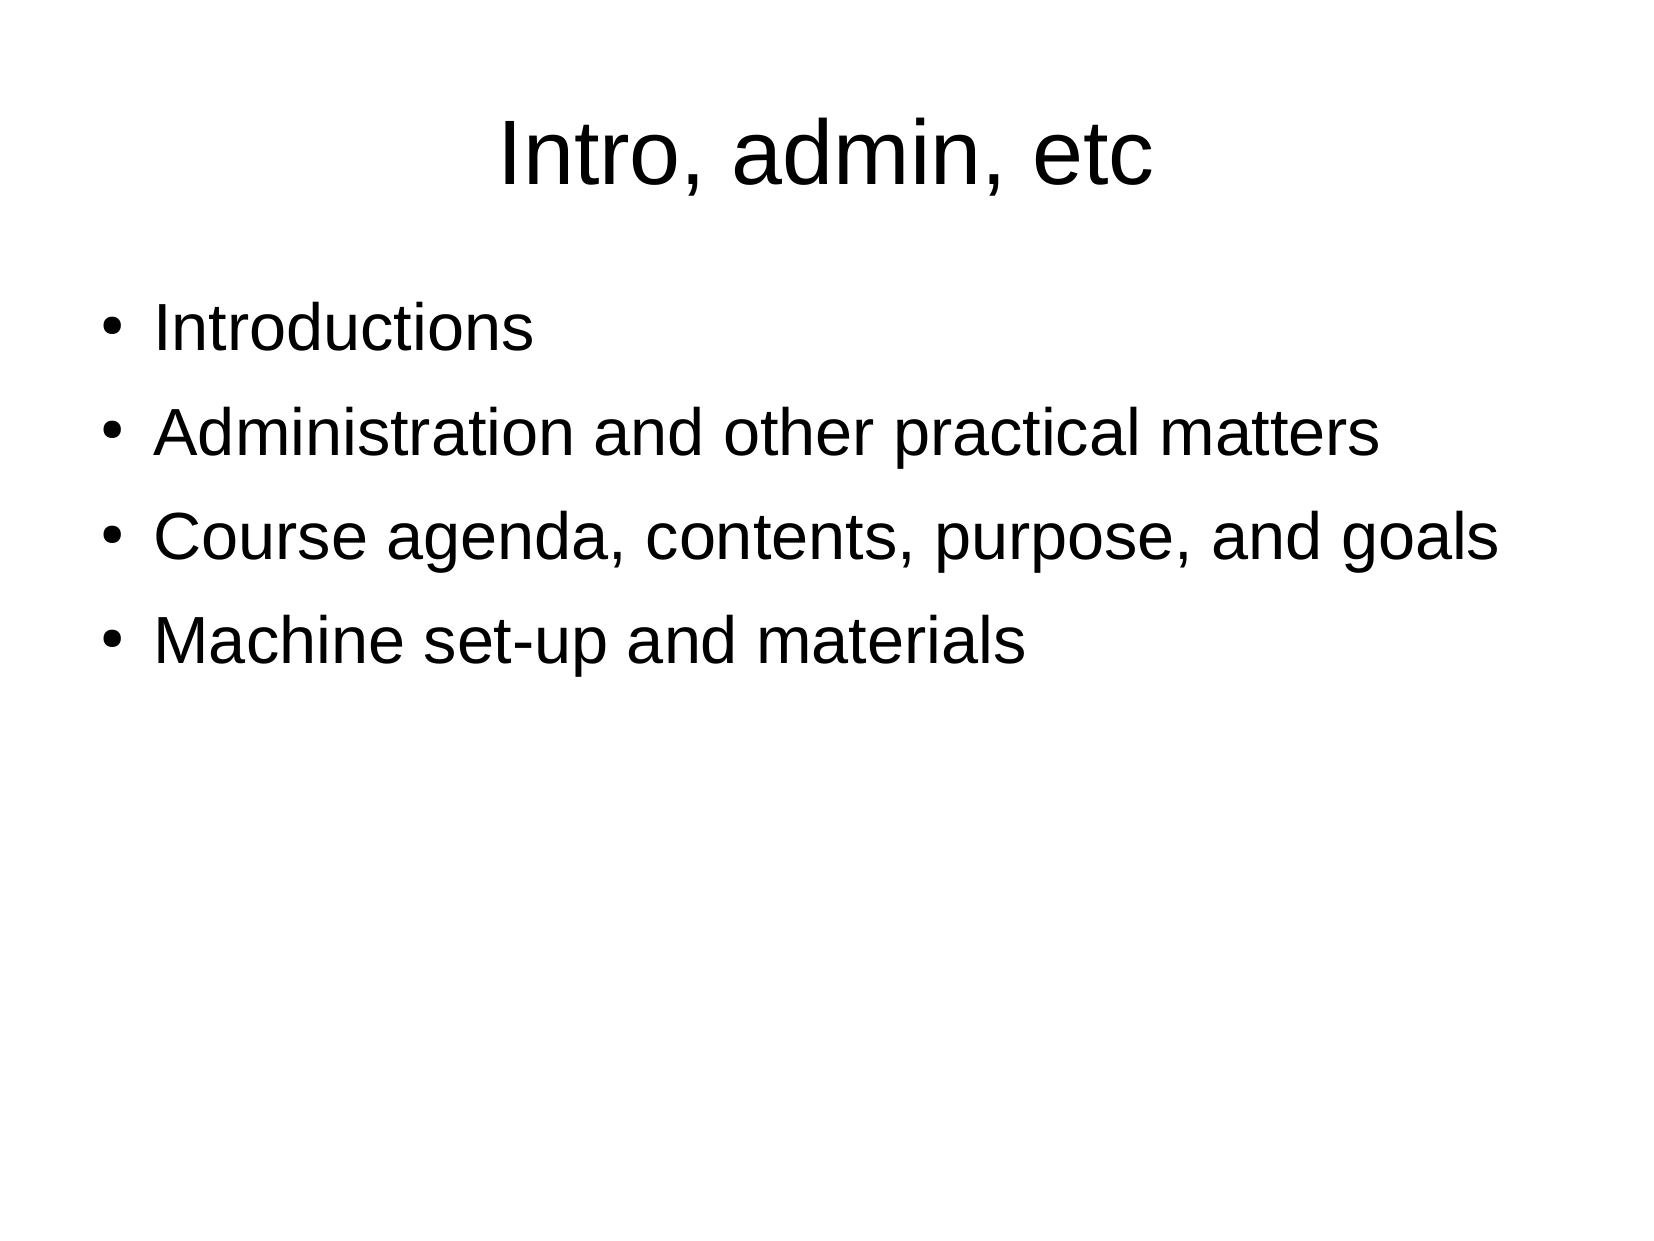

# Intro, admin, etc
Introductions
Administration and other practical matters
Course agenda, contents, purpose, and goals
Machine set-up and materials